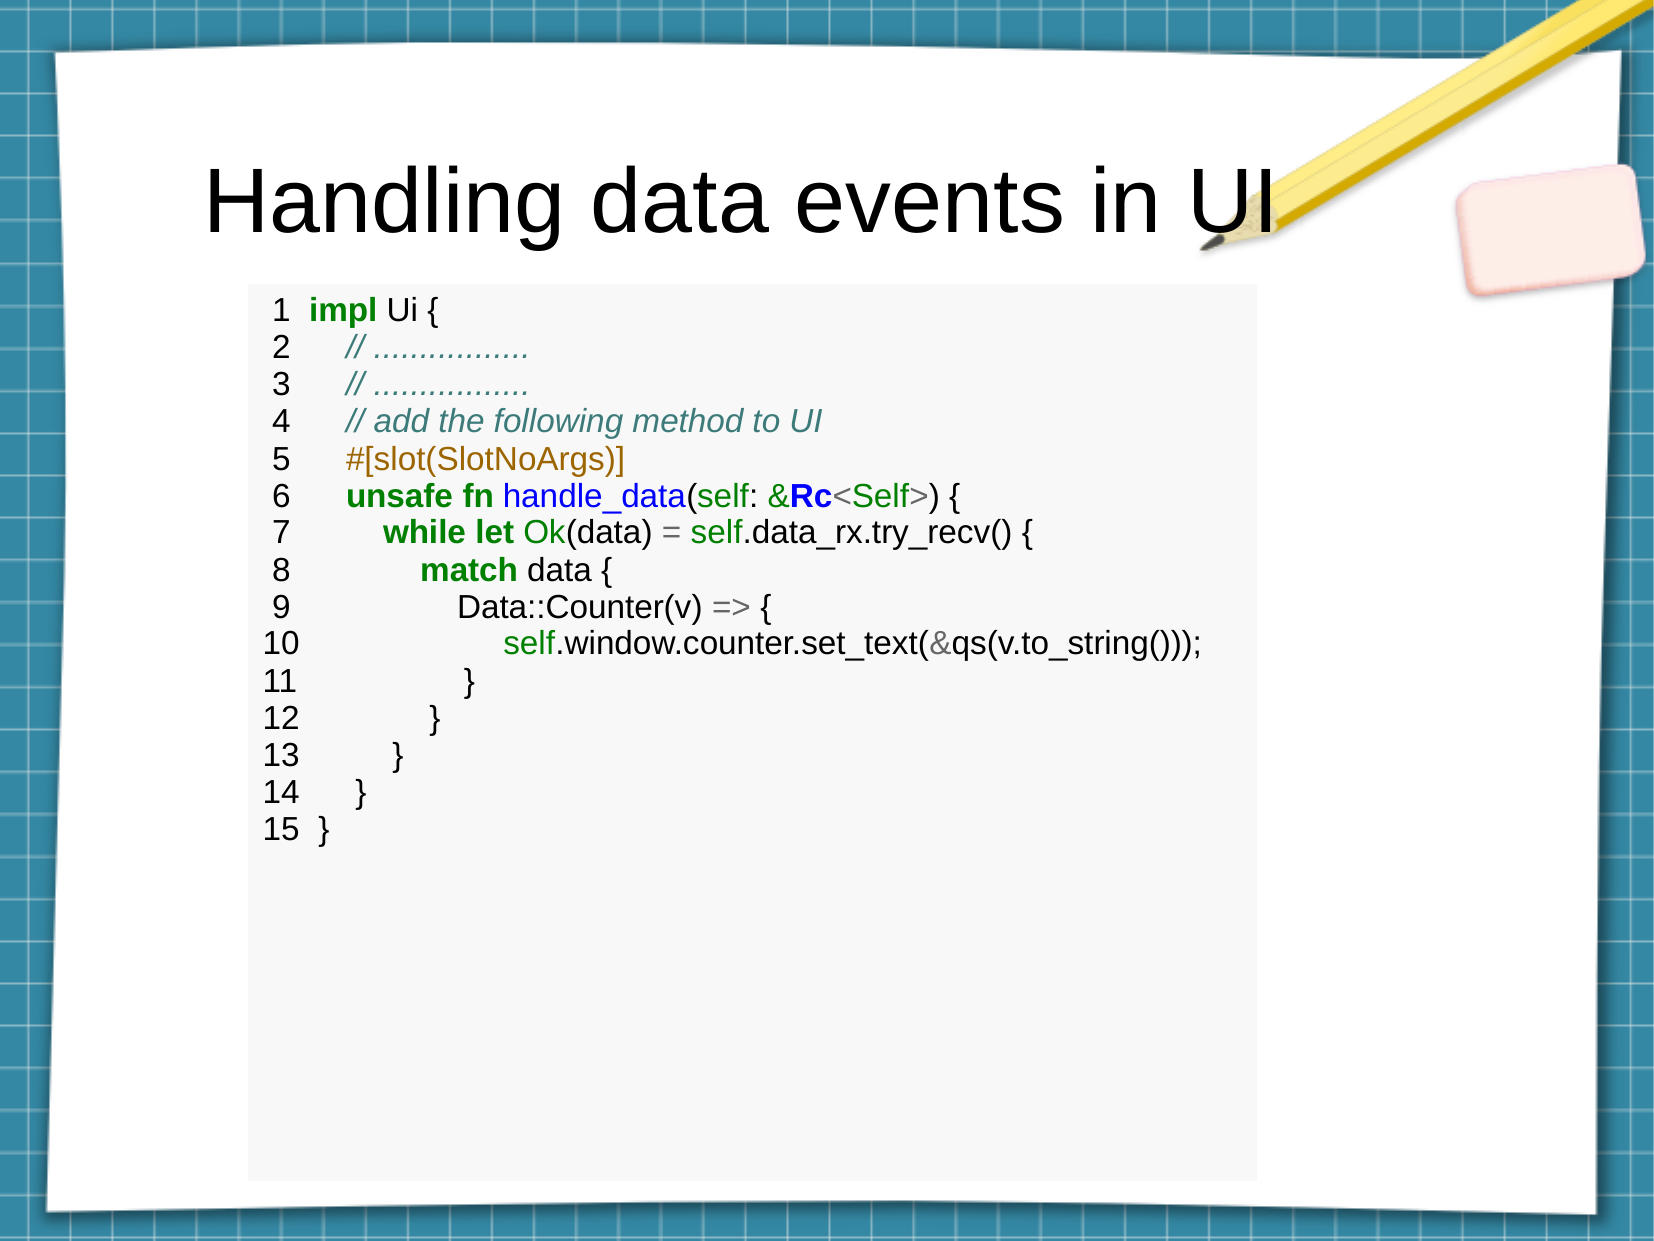

Handling data events in UI
 1 impl Ui {
 2 // .................
 3 // .................
 4 // add the following method to UI
 5 #[slot(SlotNoArgs)]
 6 unsafe fn handle_data(self: &Rc<Self>) {
 7 while let Ok(data) = self.data_rx.try_recv() {
 8 match data {
 9 Data::Counter(v) => {
10 self.window.counter.set_text(&qs(v.to_string()));
11 }
12 }
13 }
14 }
15 }